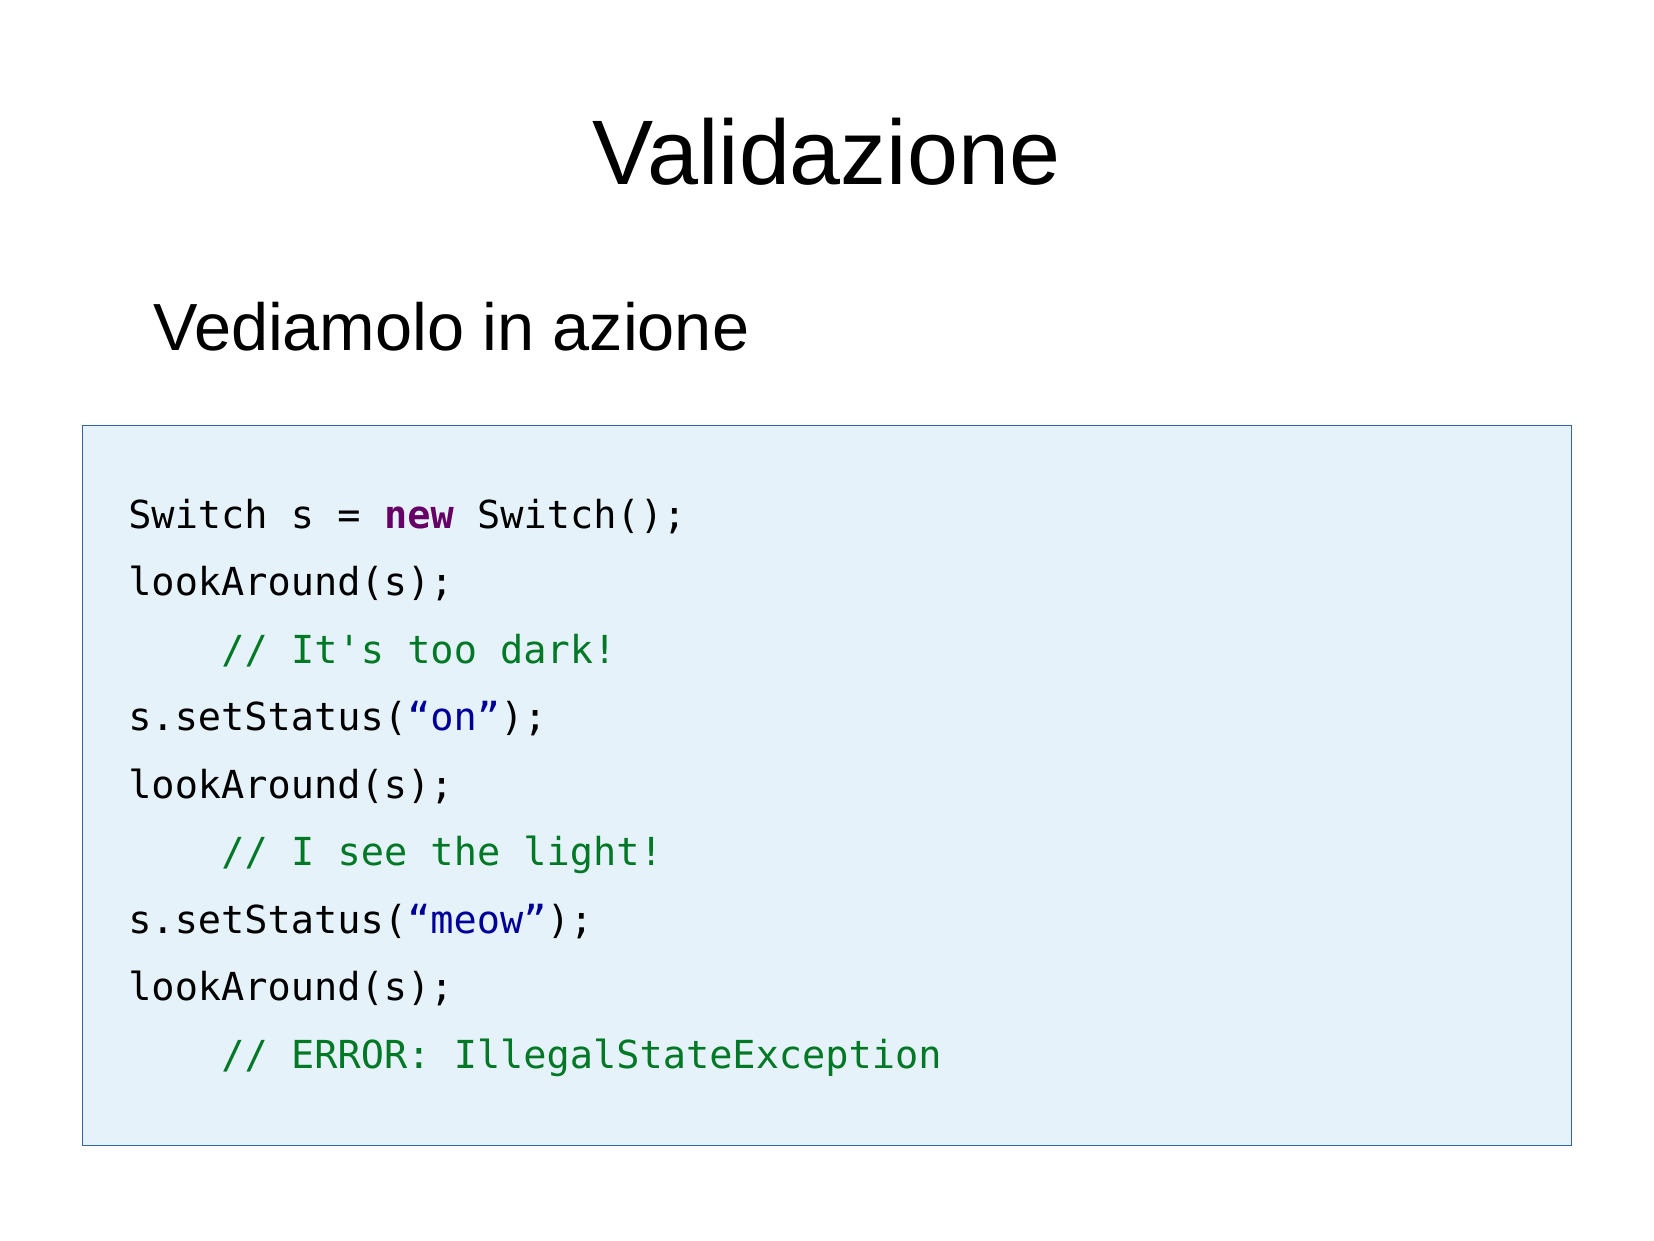

# Validazione
Vediamolo in azione
Switch s = new Switch();
lookAround(s);
 // It's too dark!
s.setStatus(“on”);
lookAround(s);
 // I see the light!
s.setStatus(“meow”);
lookAround(s);
 // ERROR: IllegalStateException